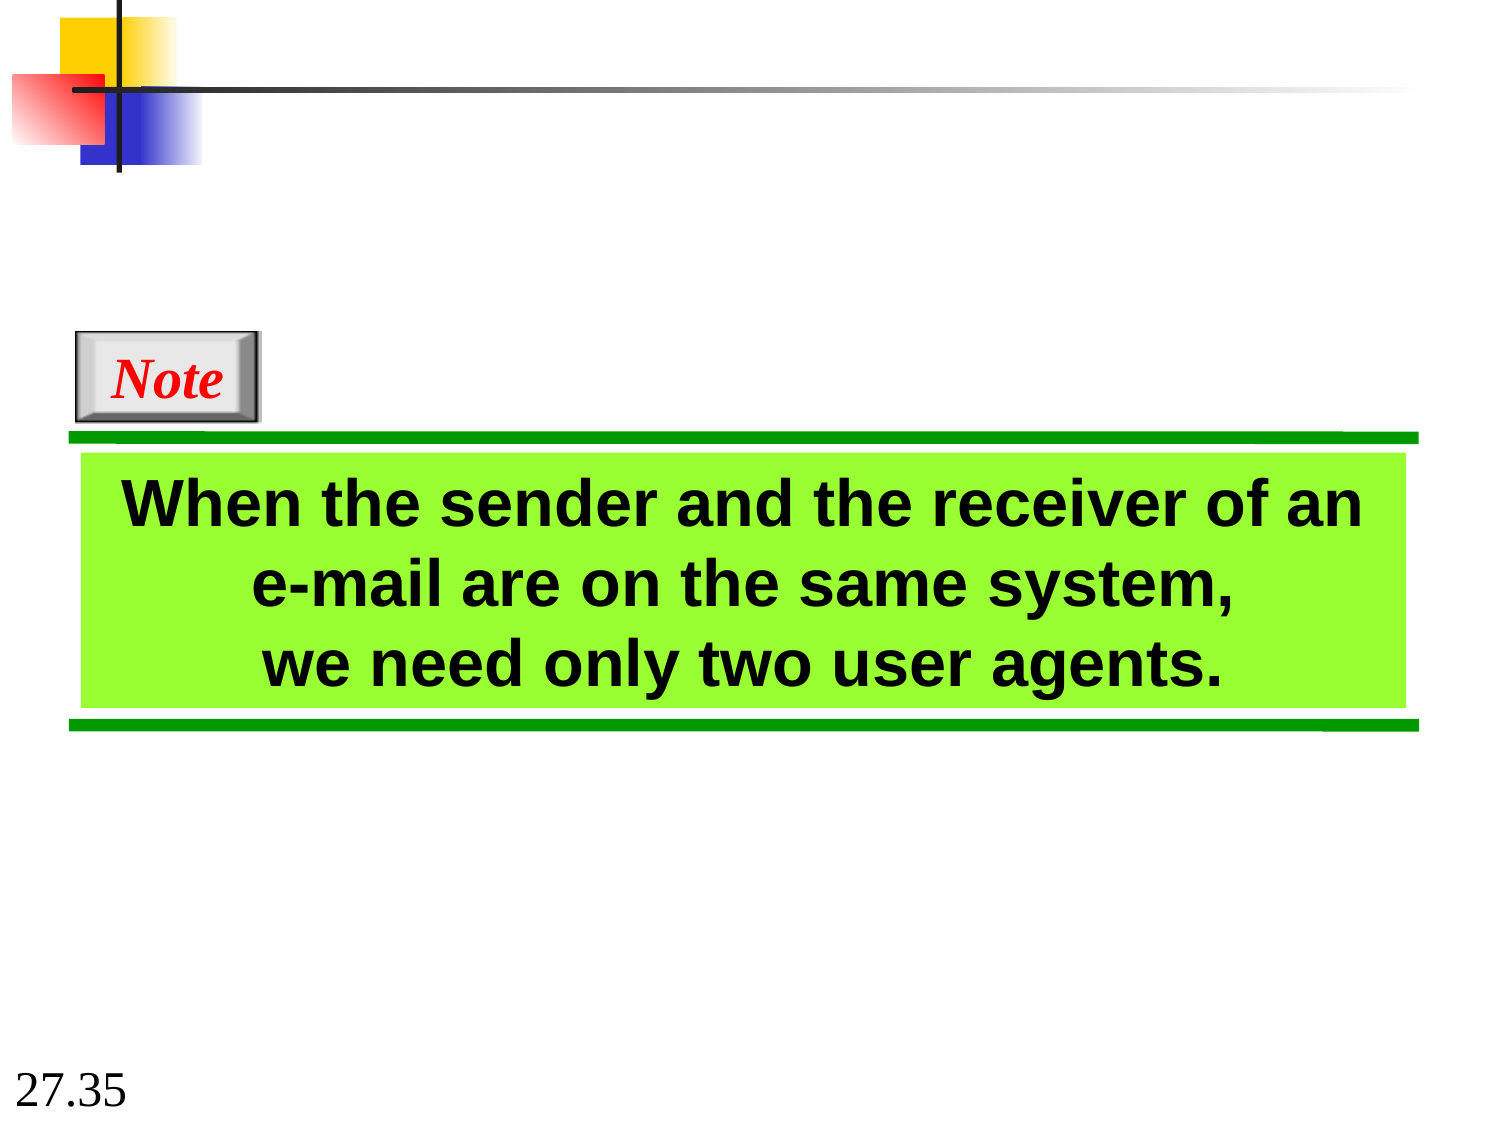

Note
When the sender and the receiver of an e-mail are on the same system,
we need only two user agents.
35